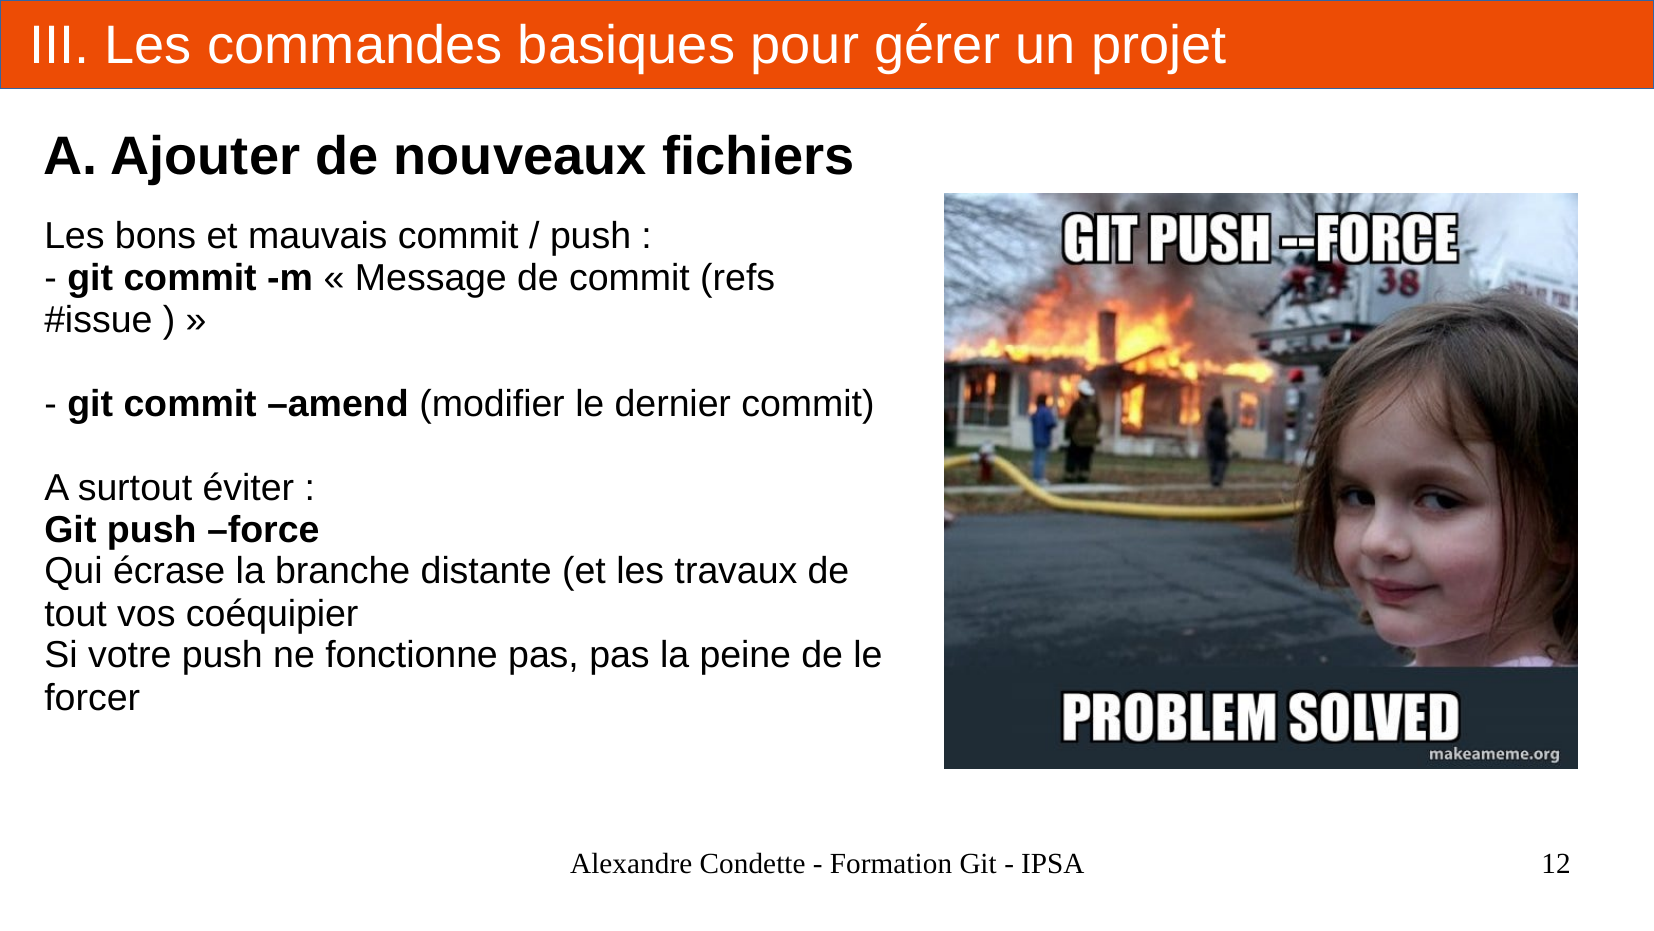

# III. Les commandes basiques pour gérer un projet
A. Ajouter de nouveaux fichiers
Les bons et mauvais commit / push :
- git commit -m « Message de commit (refs #issue ) »
- git commit –amend (modifier le dernier commit)
A surtout éviter :
Git push –force
Qui écrase la branche distante (et les travaux de tout vos coéquipier
Si votre push ne fonctionne pas, pas la peine de le forcer
Alexandre Condette - Formation Git - IPSA
12